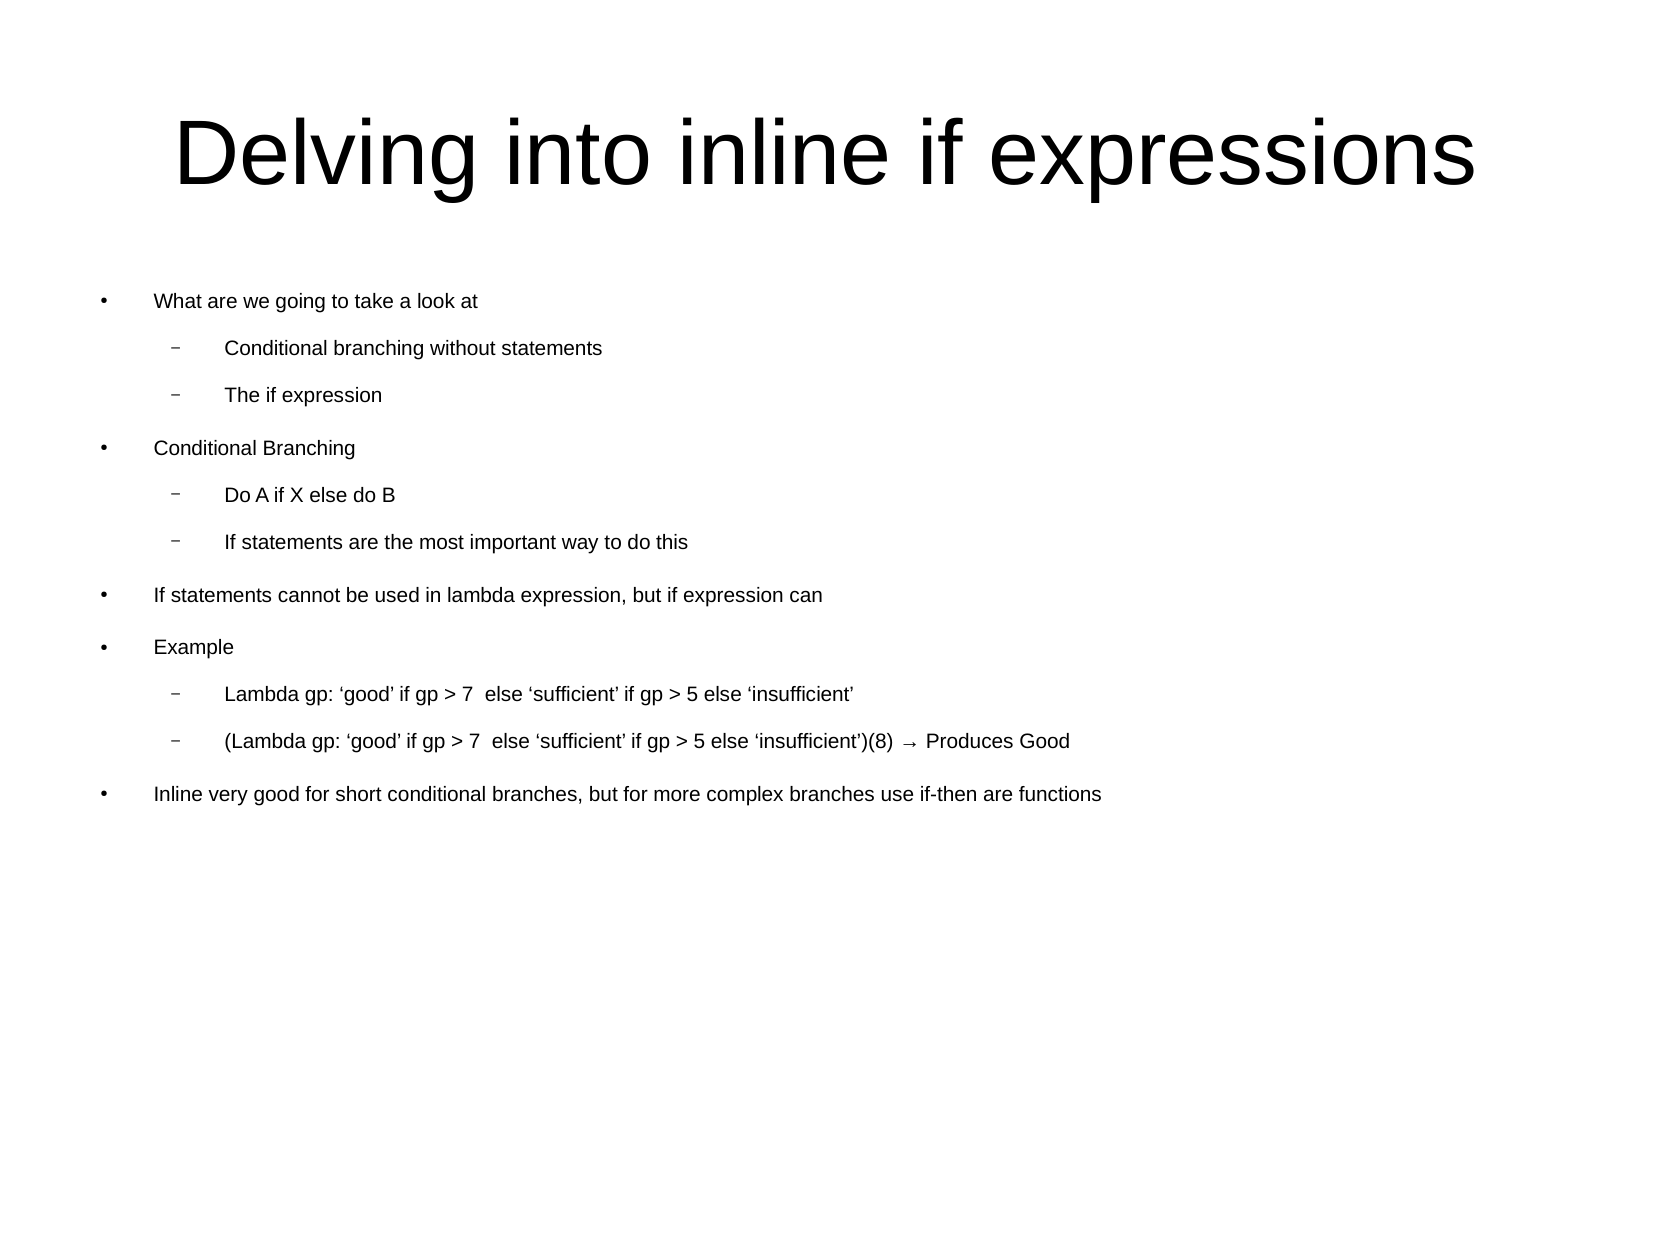

# Delving into inline if expressions
What are we going to take a look at
Conditional branching without statements
The if expression
Conditional Branching
Do A if X else do B
If statements are the most important way to do this
If statements cannot be used in lambda expression, but if expression can
Example
Lambda gp: ‘good’ if gp > 7 else ‘sufficient’ if gp > 5 else ‘insufficient’
(Lambda gp: ‘good’ if gp > 7 else ‘sufficient’ if gp > 5 else ‘insufficient’)(8) → Produces Good
Inline very good for short conditional branches, but for more complex branches use if-then are functions